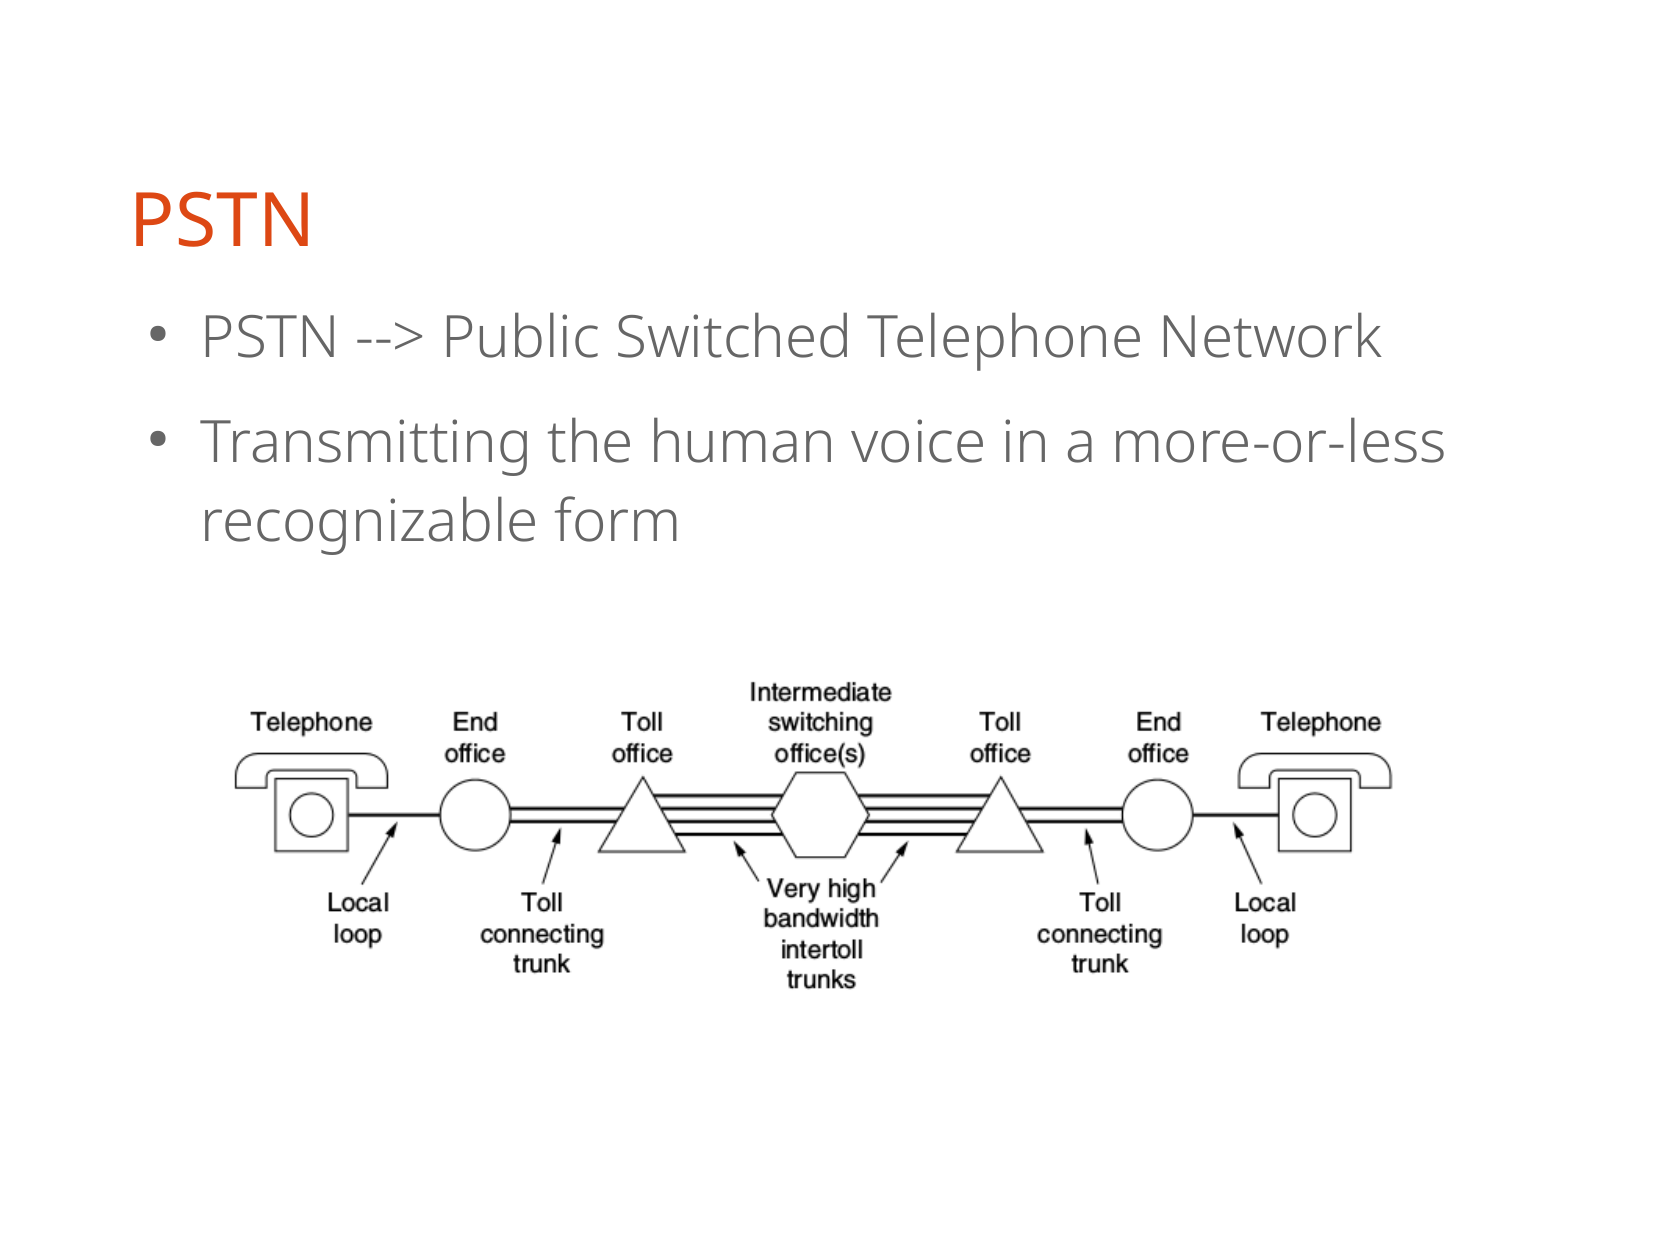

# PSTN
PSTN --> Public Switched Telephone Network
Transmitting the human voice in a more-or-less recognizable form